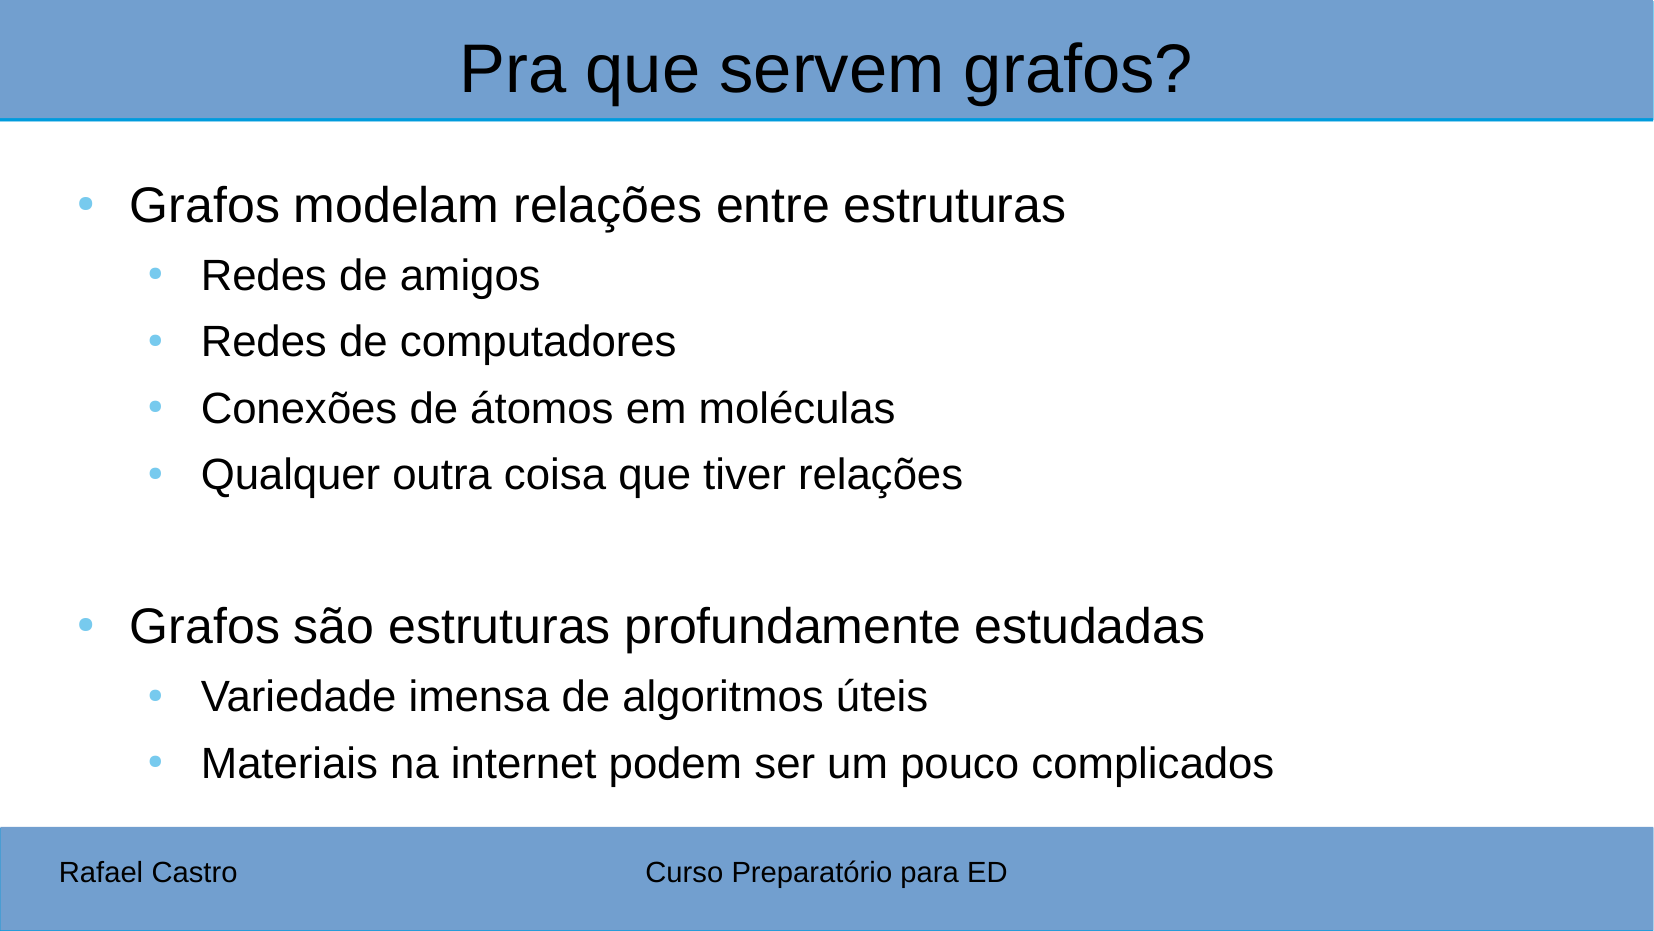

# Pra que servem grafos?
Grafos modelam relações entre estruturas
Redes de amigos
Redes de computadores
Conexões de átomos em moléculas
Qualquer outra coisa que tiver relações
Grafos são estruturas profundamente estudadas
Variedade imensa de algoritmos úteis
Materiais na internet podem ser um pouco complicados
Curso Preparatório para ED